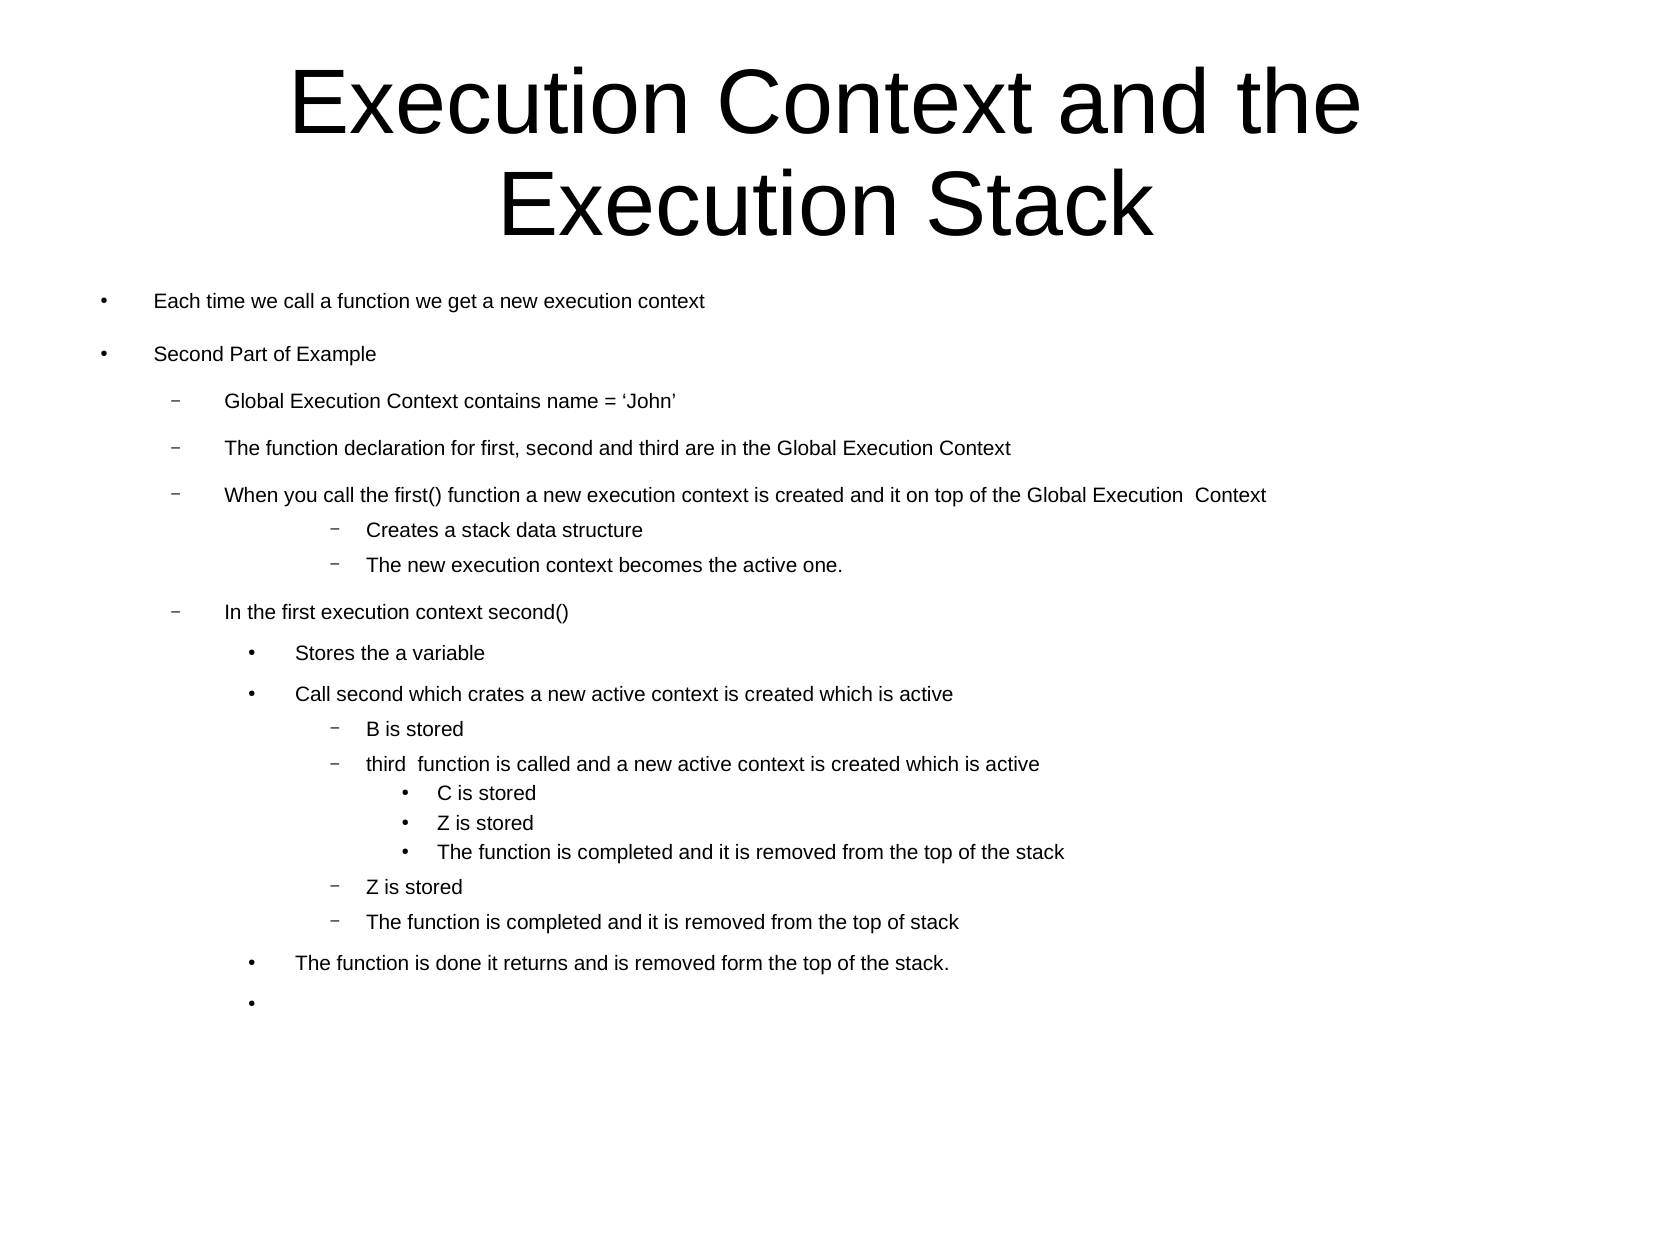

# Execution Context and the Execution Stack
Each time we call a function we get a new execution context
Second Part of Example
Global Execution Context contains name = ‘John’
The function declaration for first, second and third are in the Global Execution Context
When you call the first() function a new execution context is created and it on top of the Global Execution Context
Creates a stack data structure
The new execution context becomes the active one.
In the first execution context second()
Stores the a variable
Call second which crates a new active context is created which is active
B is stored
third function is called and a new active context is created which is active
C is stored
Z is stored
The function is completed and it is removed from the top of the stack
Z is stored
The function is completed and it is removed from the top of stack
The function is done it returns and is removed form the top of the stack.